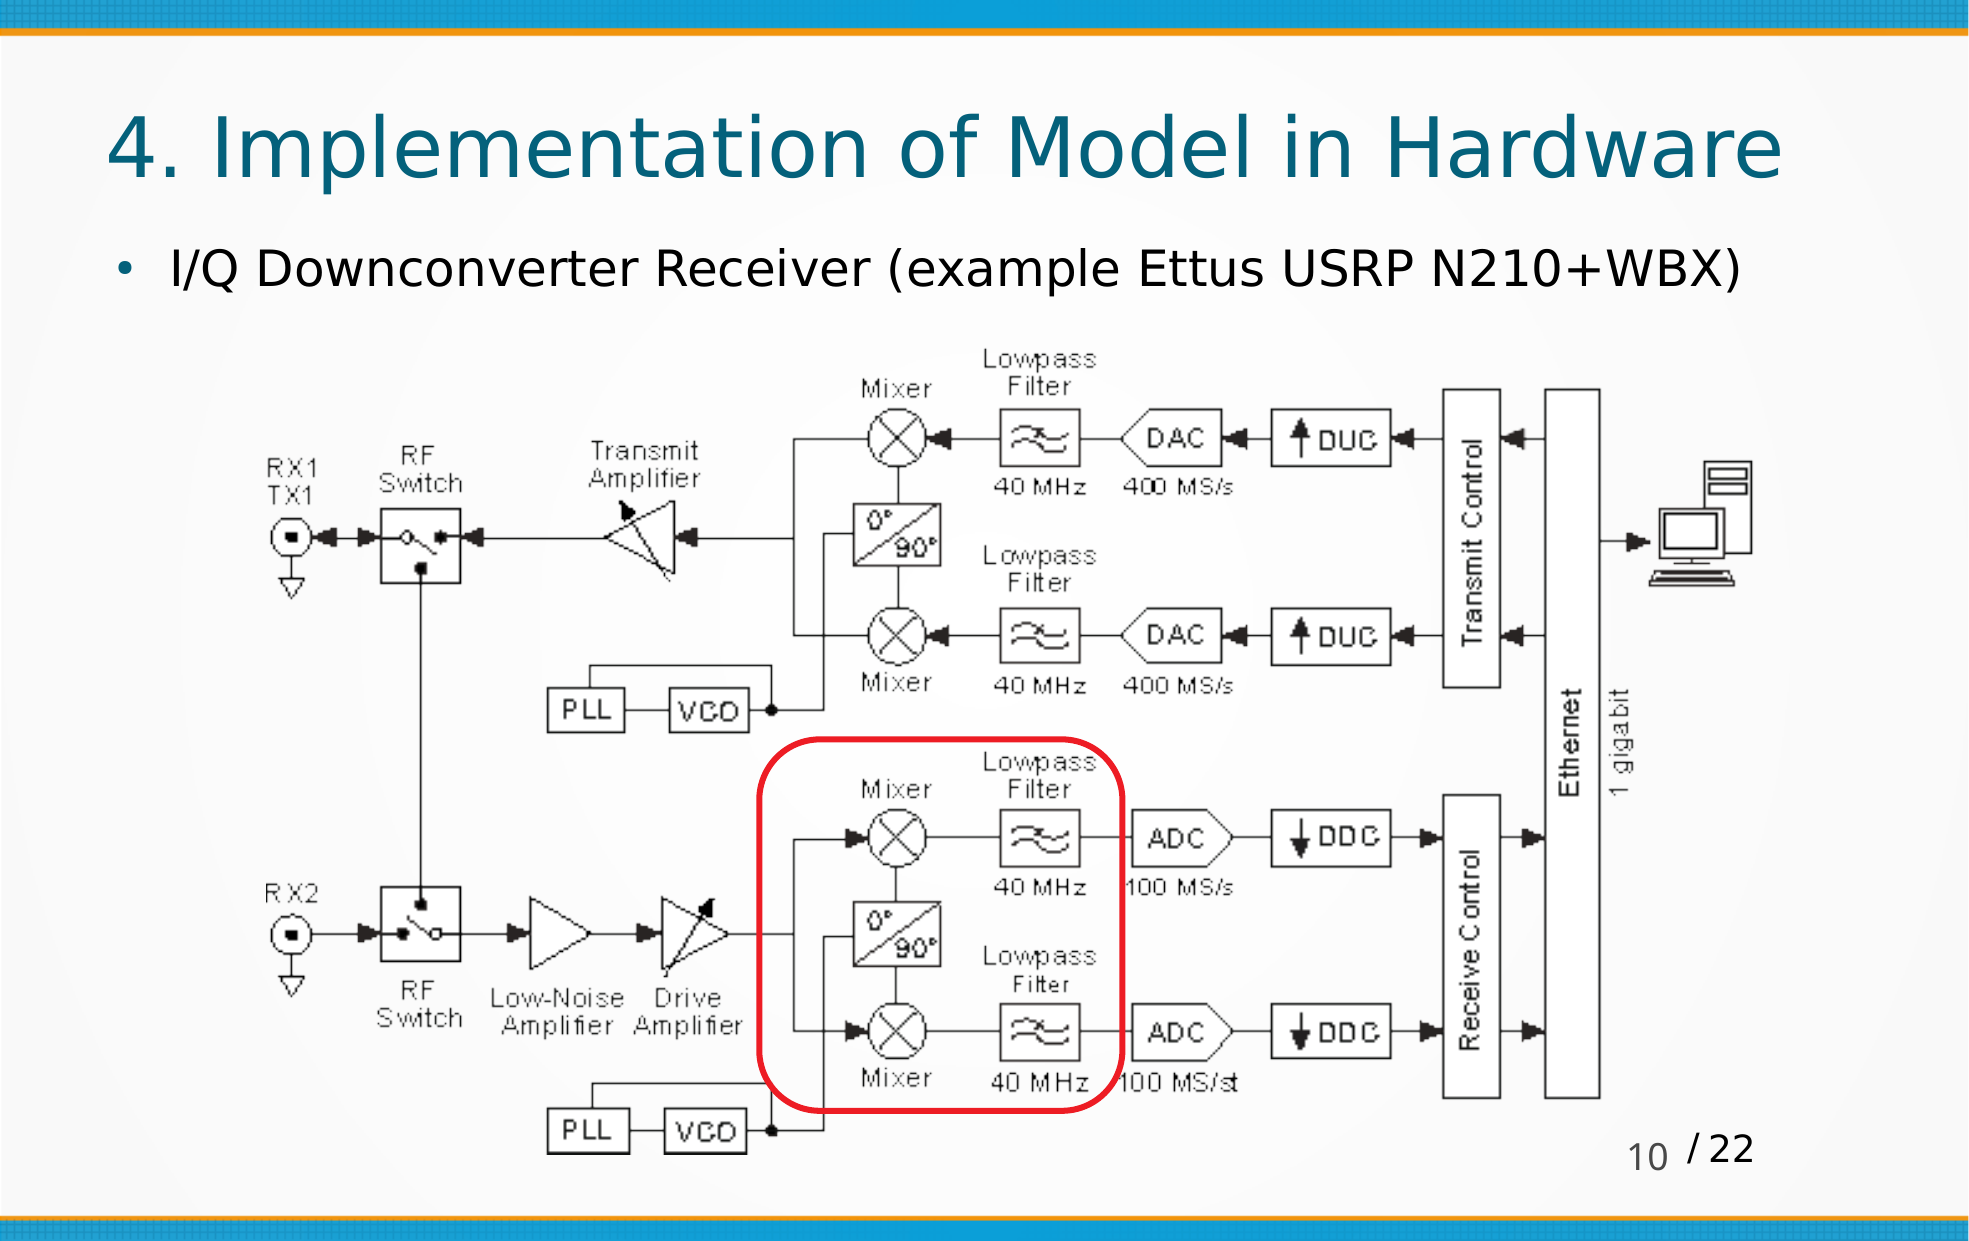

# 4. Implementation of Model in Hardware
I/Q Downconverter Receiver (example Ettus USRP N210+WBX)
10